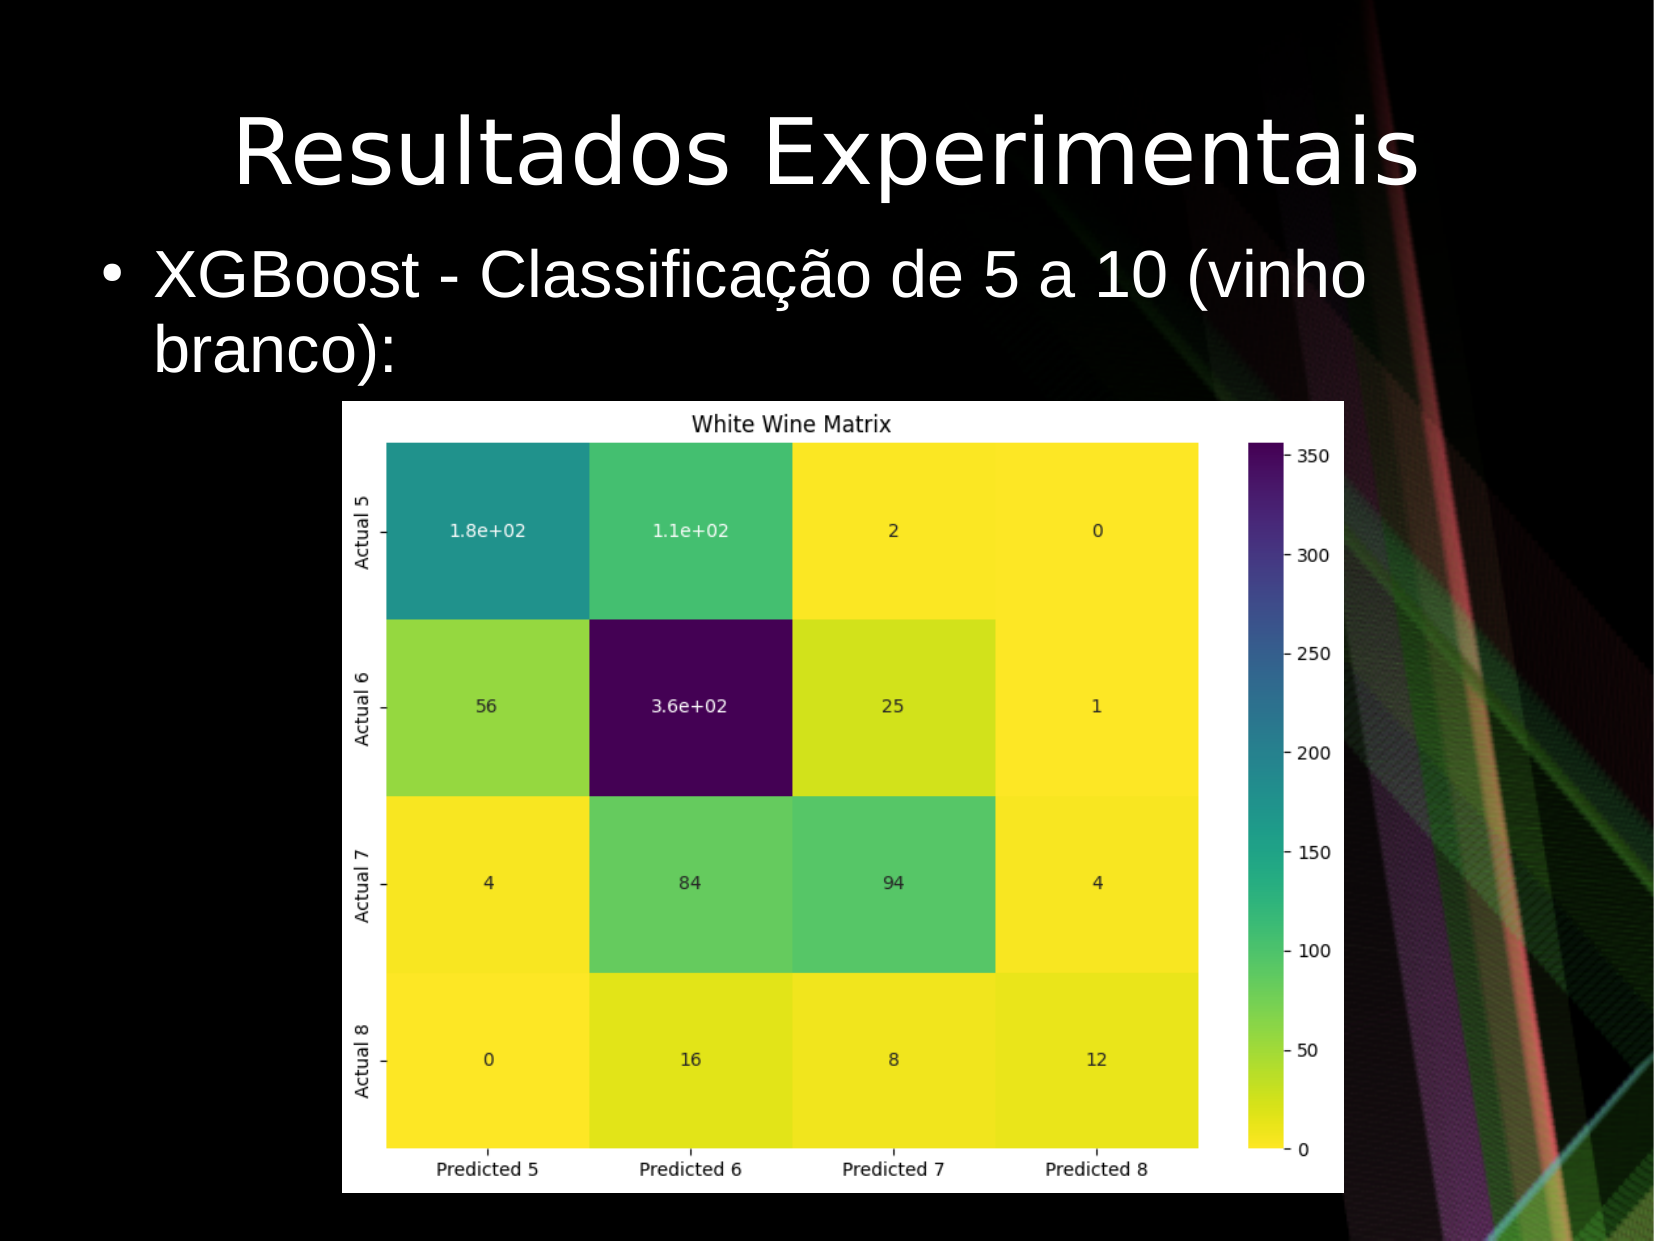

# Resultados Experimentais
XGBoost - Classificação de 5 a 10 (vinho branco):